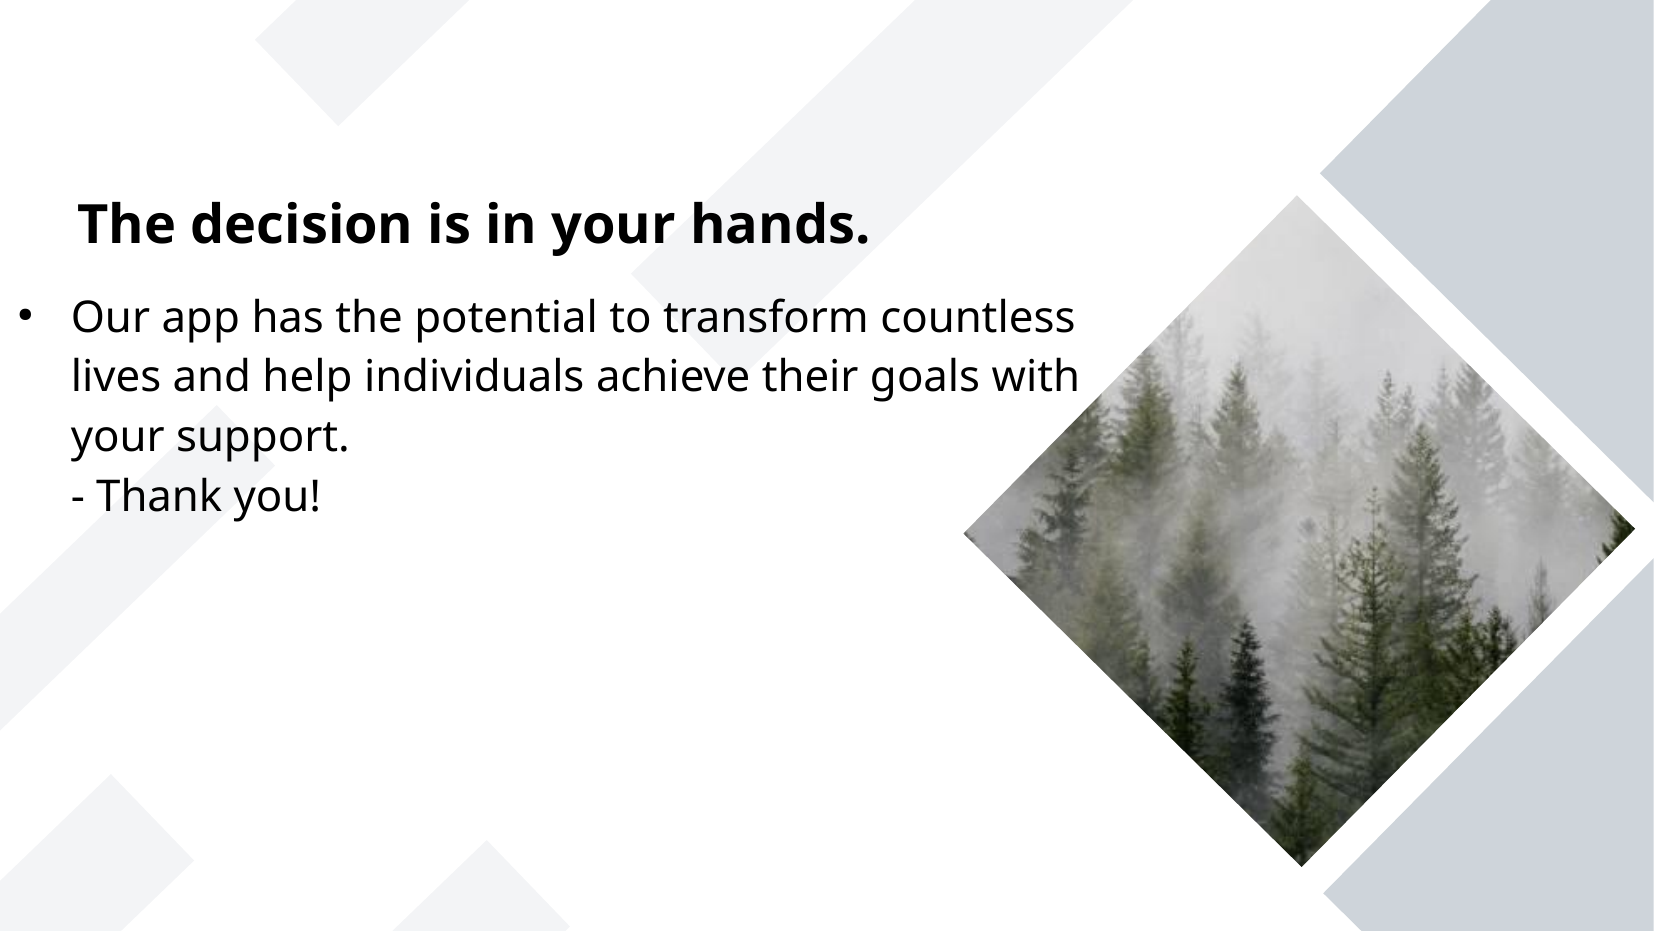

# The decision is in your hands.
Our app has the potential to transform countless lives and help individuals achieve their goals with your support.
- Thank you!